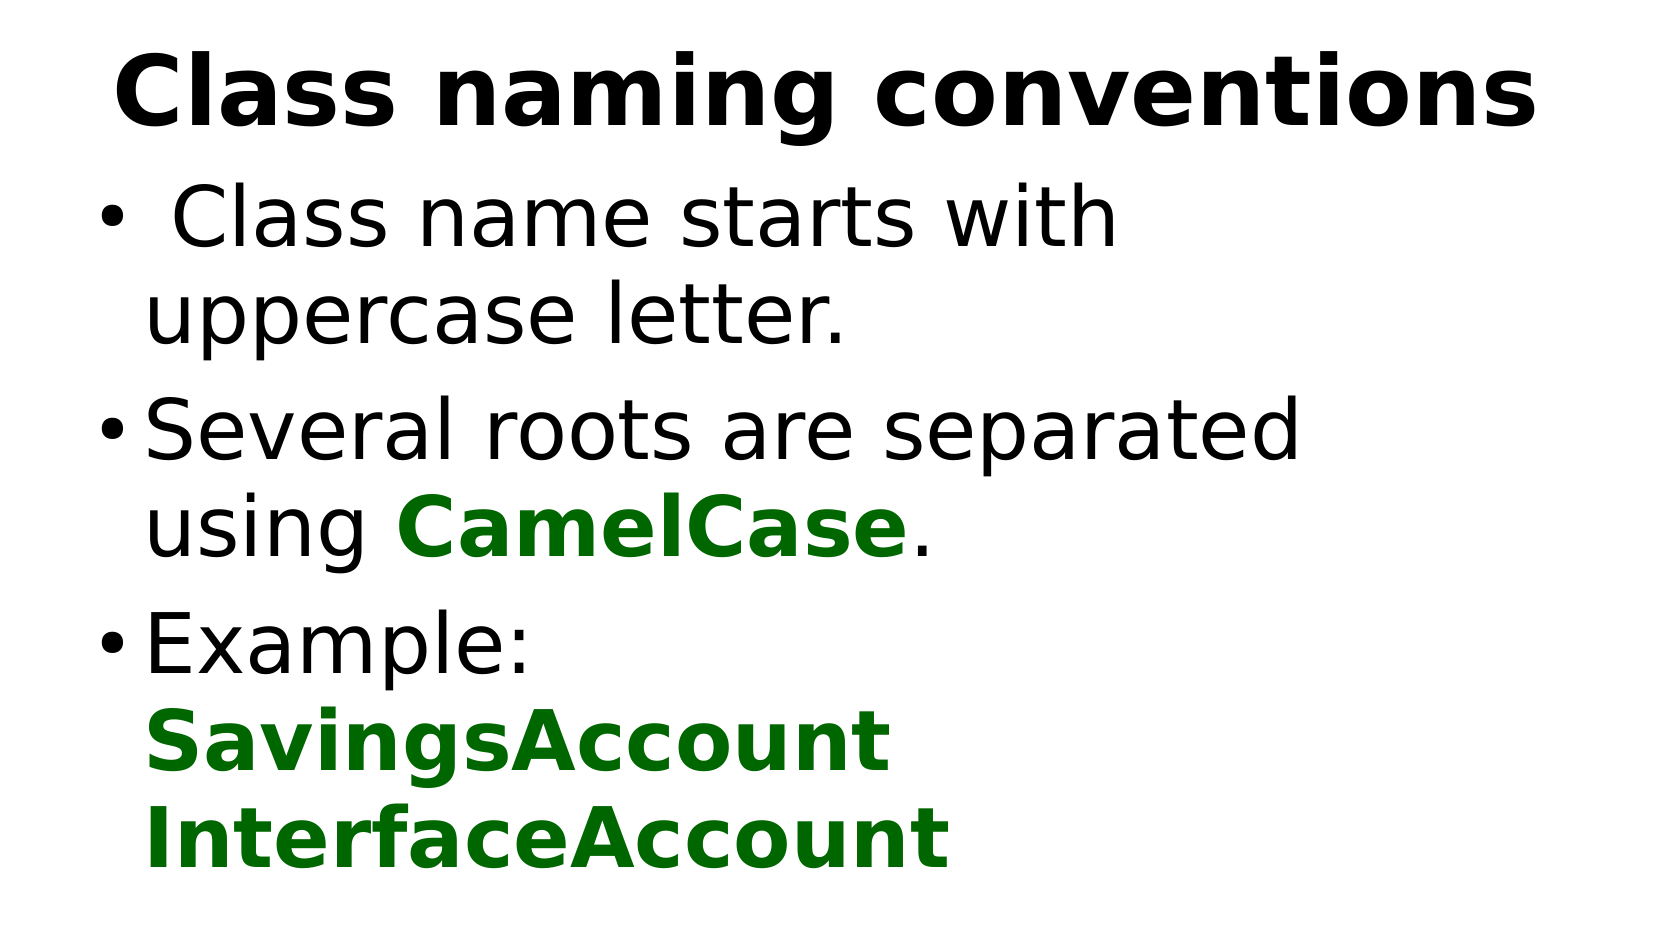

# Class naming conventions
 Class name starts with uppercase letter.
Several roots are separated using CamelCase.
Example:
SavingsAccount
InterfaceAccount